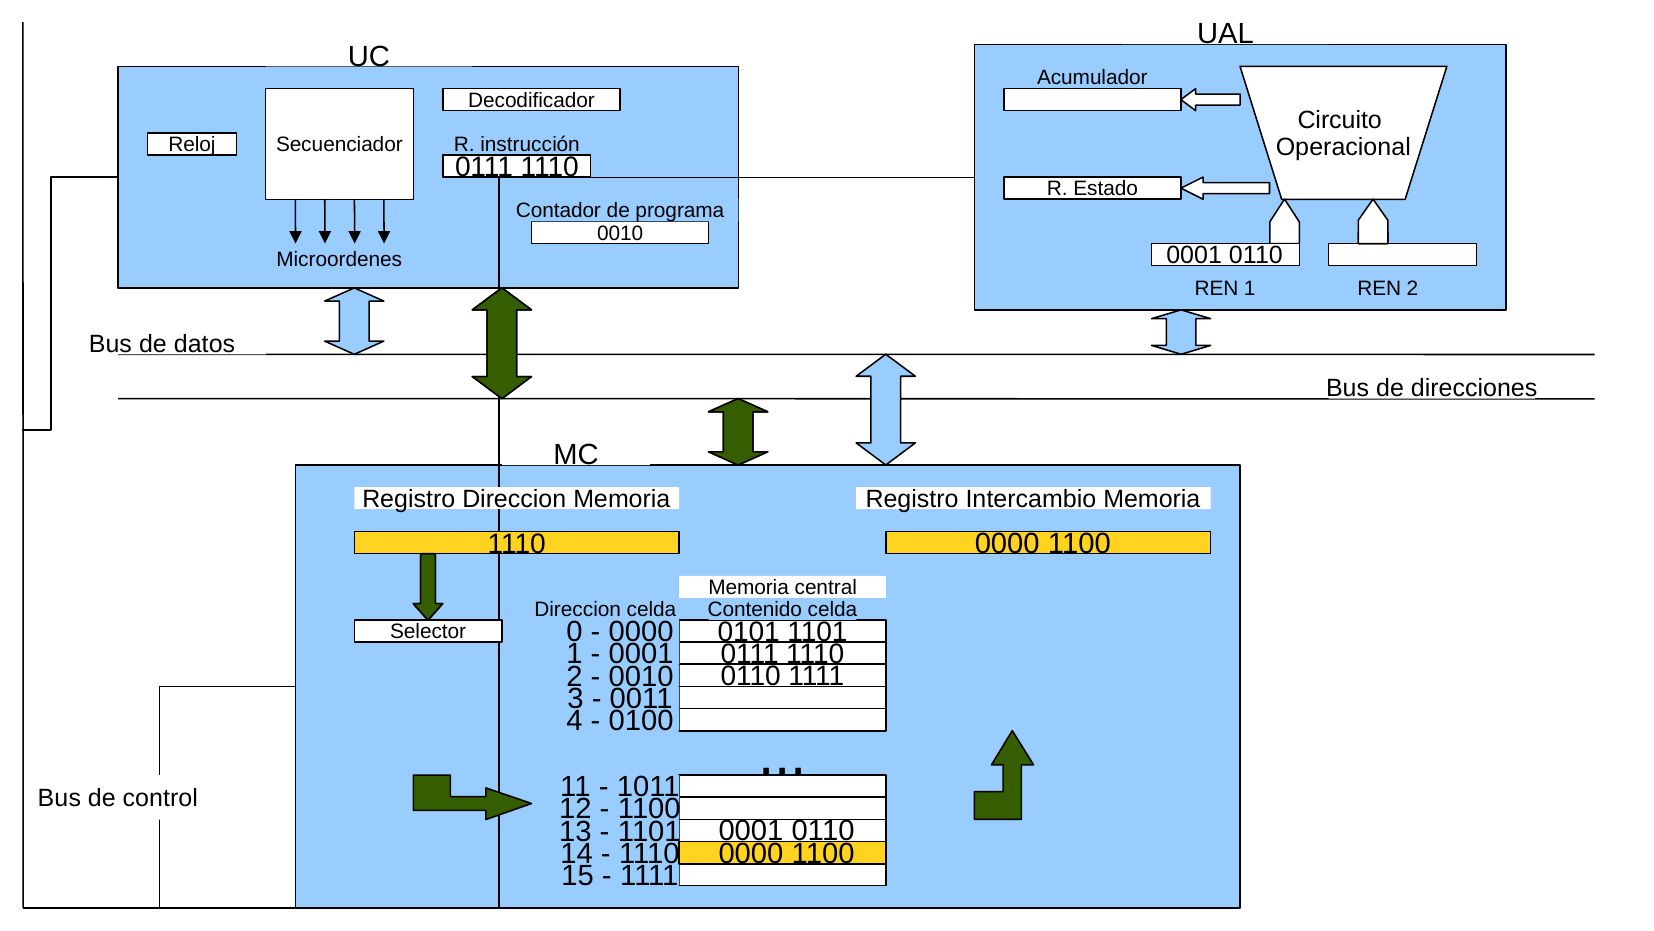

UAL
UC
Acumulador
Circuito
Operacional
Secuenciador
Decodificador
Reloj
R. instrucción
0101 1011
0111 1110
R. Estado
Contador de programa
0010
0001 0110
Microordenes
REN 1
REN 2
Bus de datos
Bus de direcciones
MC
Registro Direccion Memoria
Registro Intercambio Memoria
1011
0001
1110
 0000 1100
Memoria central
Direccion celda
Contenido celda
0 - 0000
Selector
0101 1101
1 - 0001
0111 1110
2 - 0010
0110 1111
3 - 0011
4 - 0100
...
11 - 1011
Bus de control
12 - 1100
13 - 1101
 0001 0110
14 - 1110
 0000 1100
15 - 1111